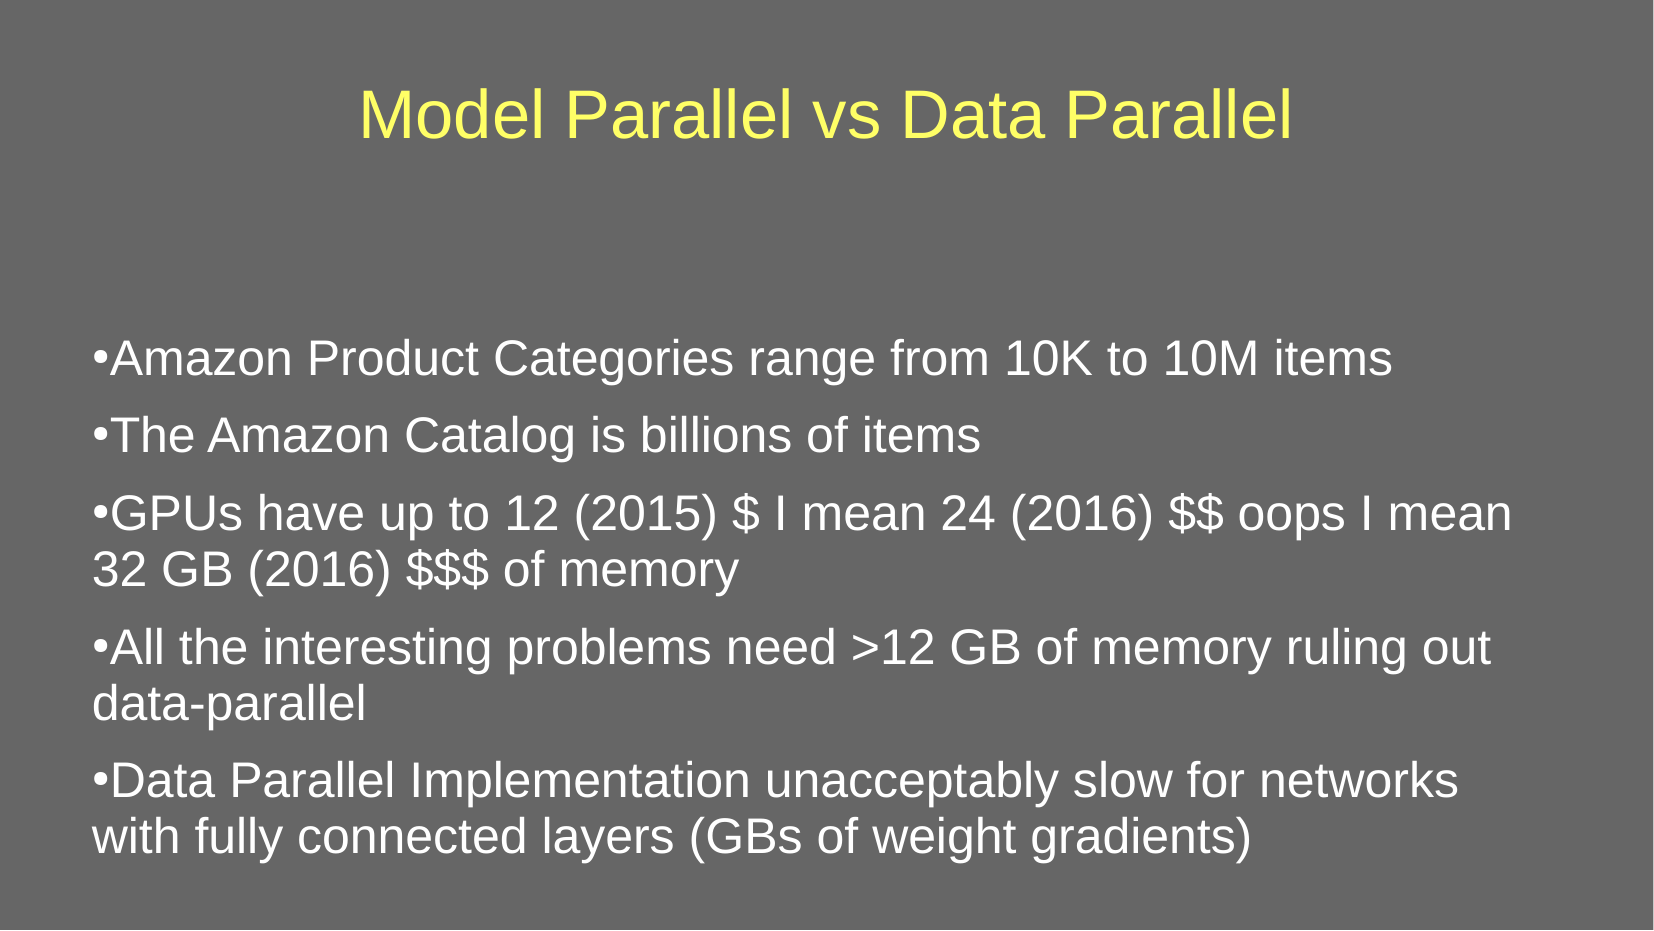

# Model Parallel vs Data Parallel
Amazon Product Categories range from 10K to 10M items
The Amazon Catalog is billions of items
GPUs have up to 12 (2015) $ I mean 24 (2016) $$ oops I mean 32 GB (2016) $$$ of memory
All the interesting problems need >12 GB of memory ruling out data-parallel
Data Parallel Implementation unacceptably slow for networks with fully connected layers (GBs of weight gradients)